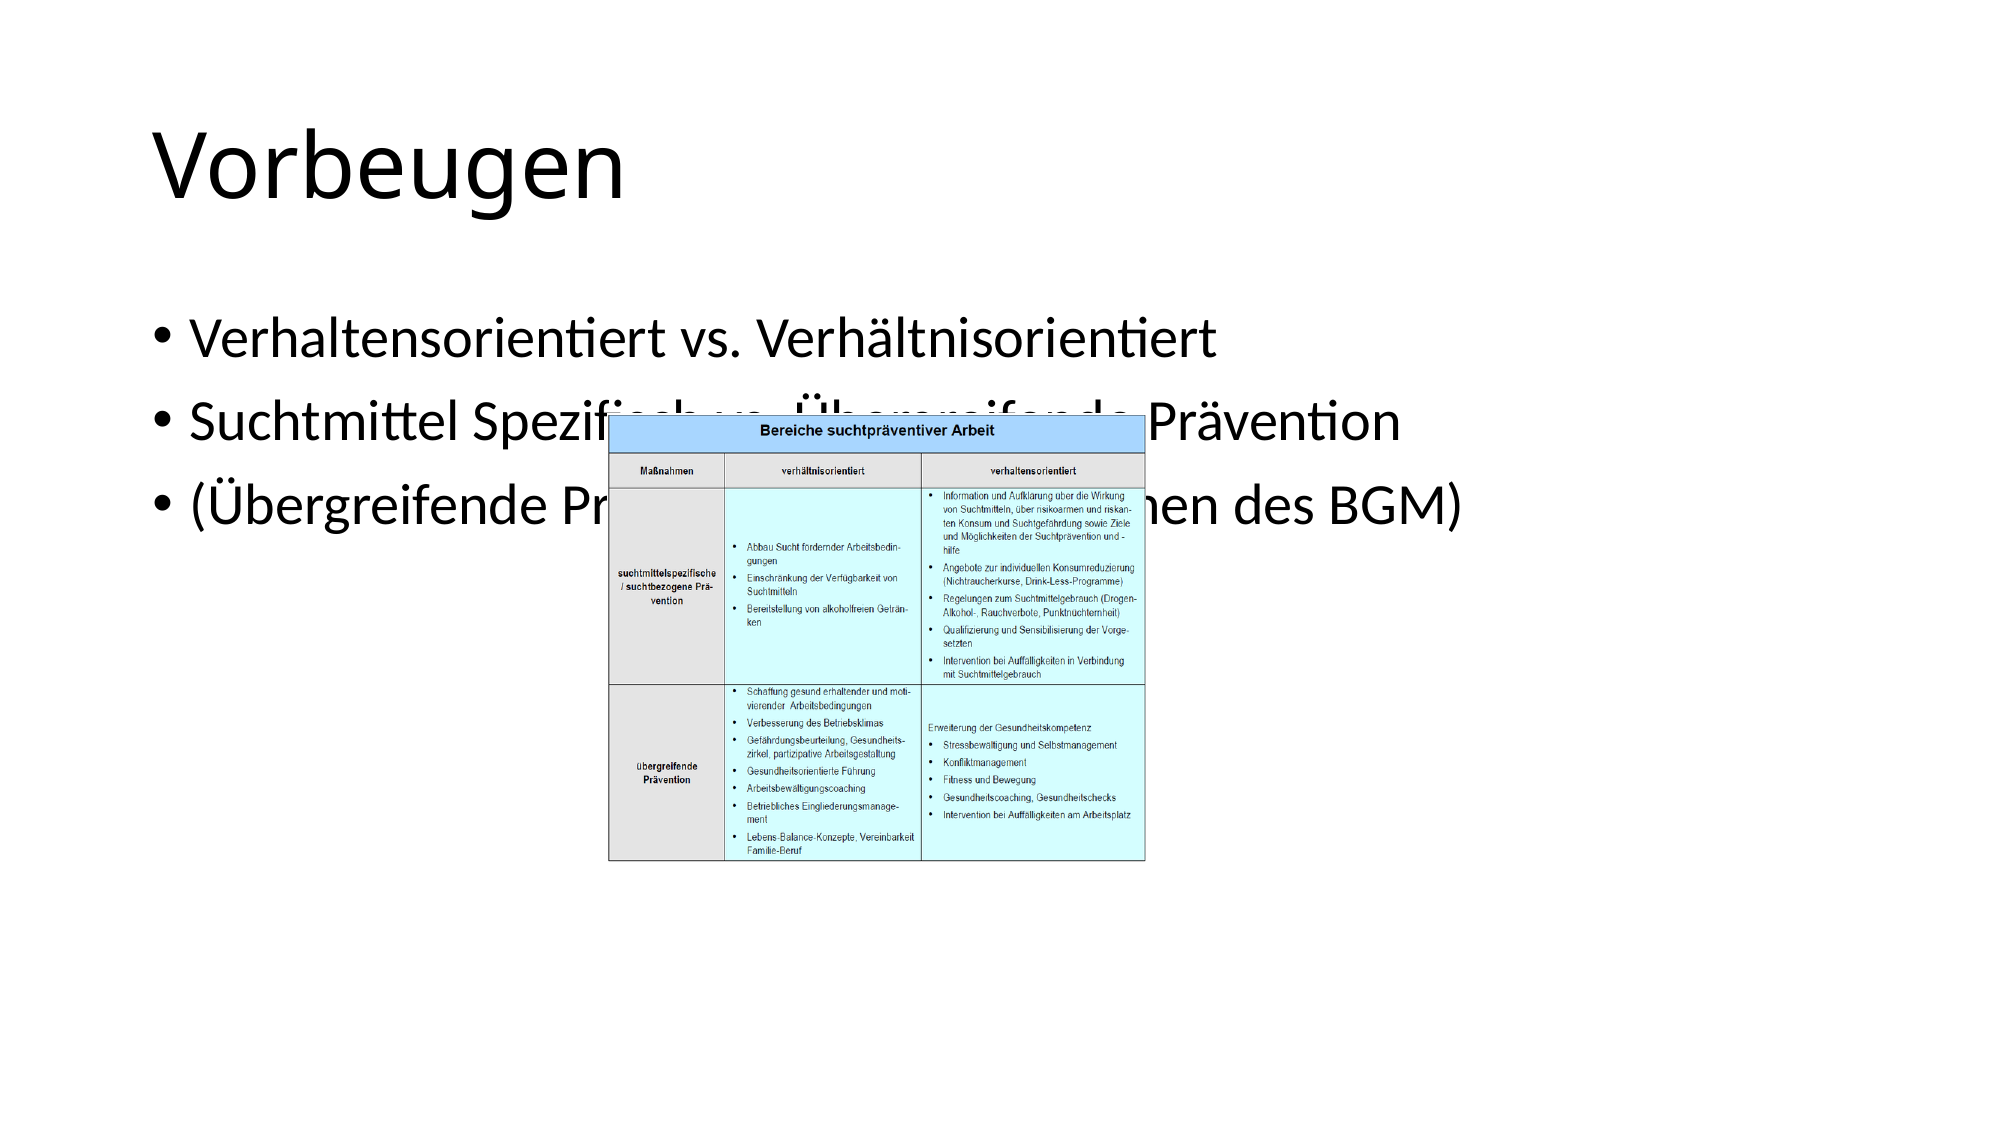

# Vorbeugen
Verhaltensorientiert vs. Verhältnisorientiert
Suchtmittel Spezifisch vs. Übergreifende Prävention
(Übergreifende Prävention eher im Rahmen des BGM)